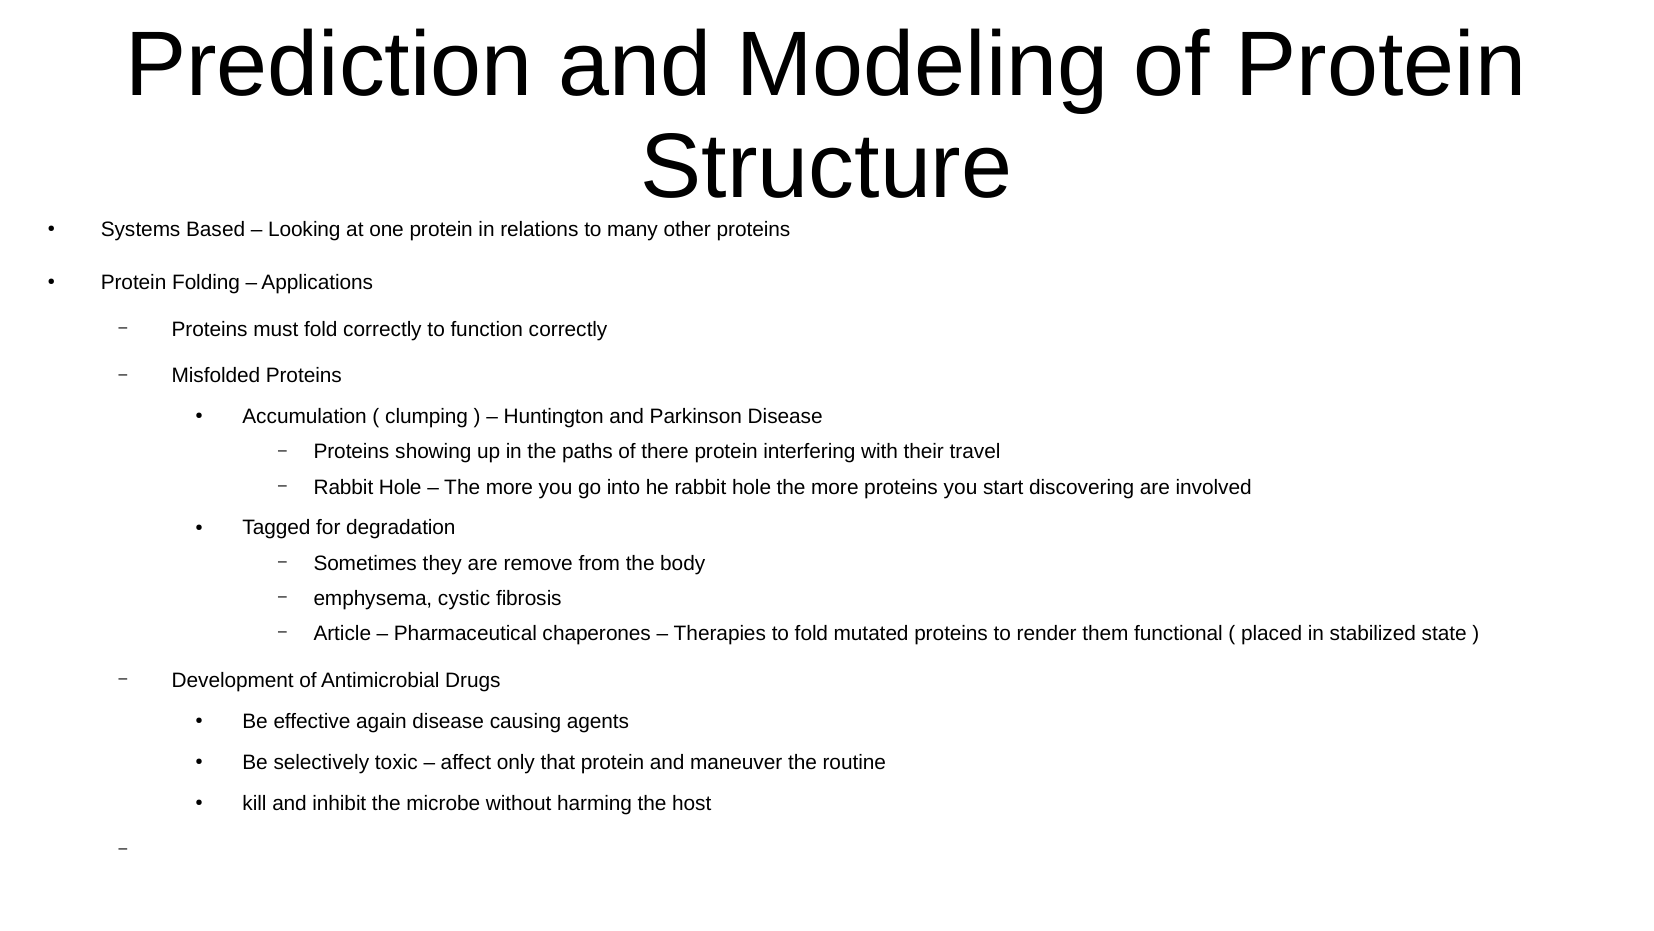

# Prediction and Modeling of Protein Structure
Systems Based – Looking at one protein in relations to many other proteins
Protein Folding – Applications
Proteins must fold correctly to function correctly
Misfolded Proteins
Accumulation ( clumping ) – Huntington and Parkinson Disease
Proteins showing up in the paths of there protein interfering with their travel
Rabbit Hole – The more you go into he rabbit hole the more proteins you start discovering are involved
Tagged for degradation
Sometimes they are remove from the body
emphysema, cystic fibrosis
Article – Pharmaceutical chaperones – Therapies to fold mutated proteins to render them functional ( placed in stabilized state )
Development of Antimicrobial Drugs
Be effective again disease causing agents
Be selectively toxic – affect only that protein and maneuver the routine
kill and inhibit the microbe without harming the host